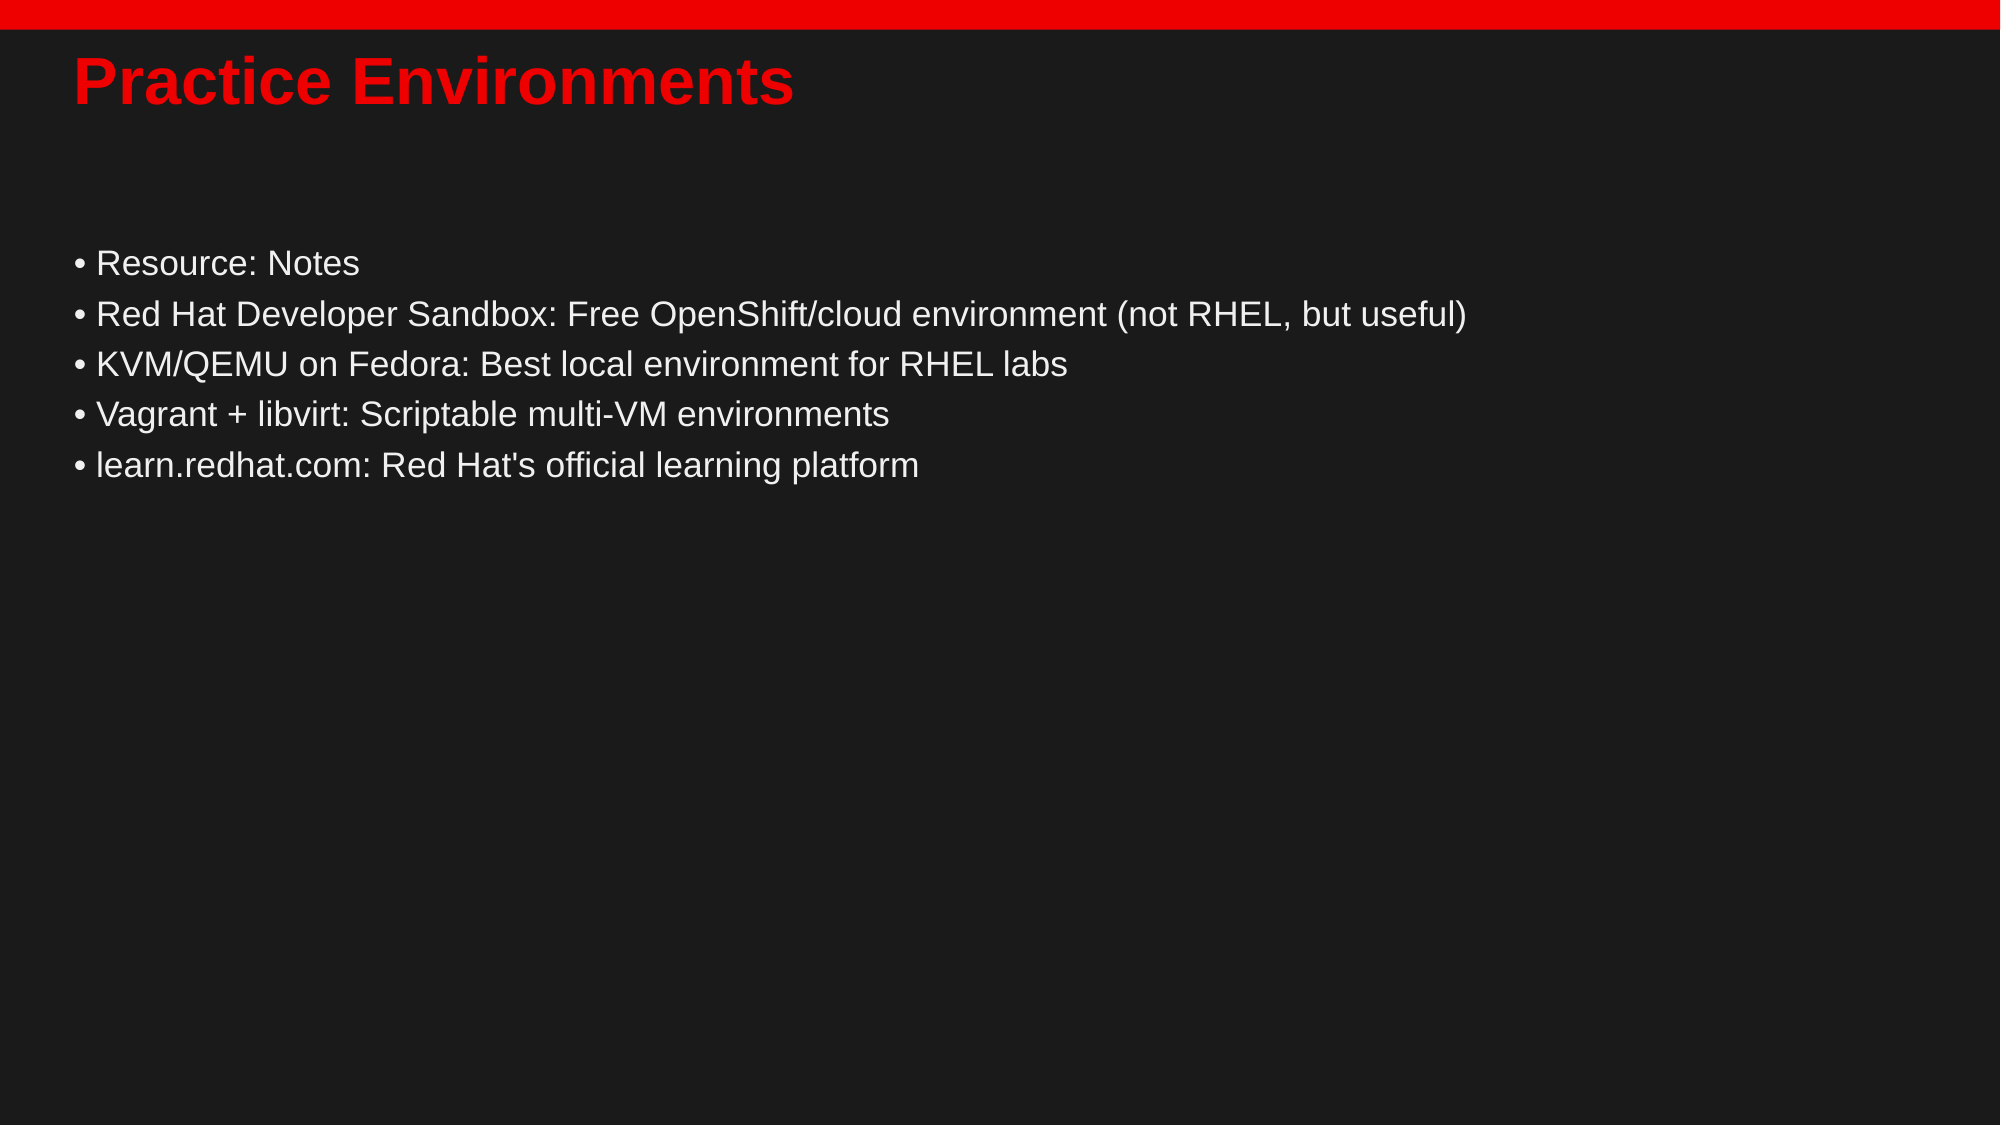

Practice Environments
• Resource: Notes
• Red Hat Developer Sandbox: Free OpenShift/cloud environment (not RHEL, but useful)
• KVM/QEMU on Fedora: Best local environment for RHEL labs
• Vagrant + libvirt: Scriptable multi-VM environments
• learn.redhat.com: Red Hat's official learning platform